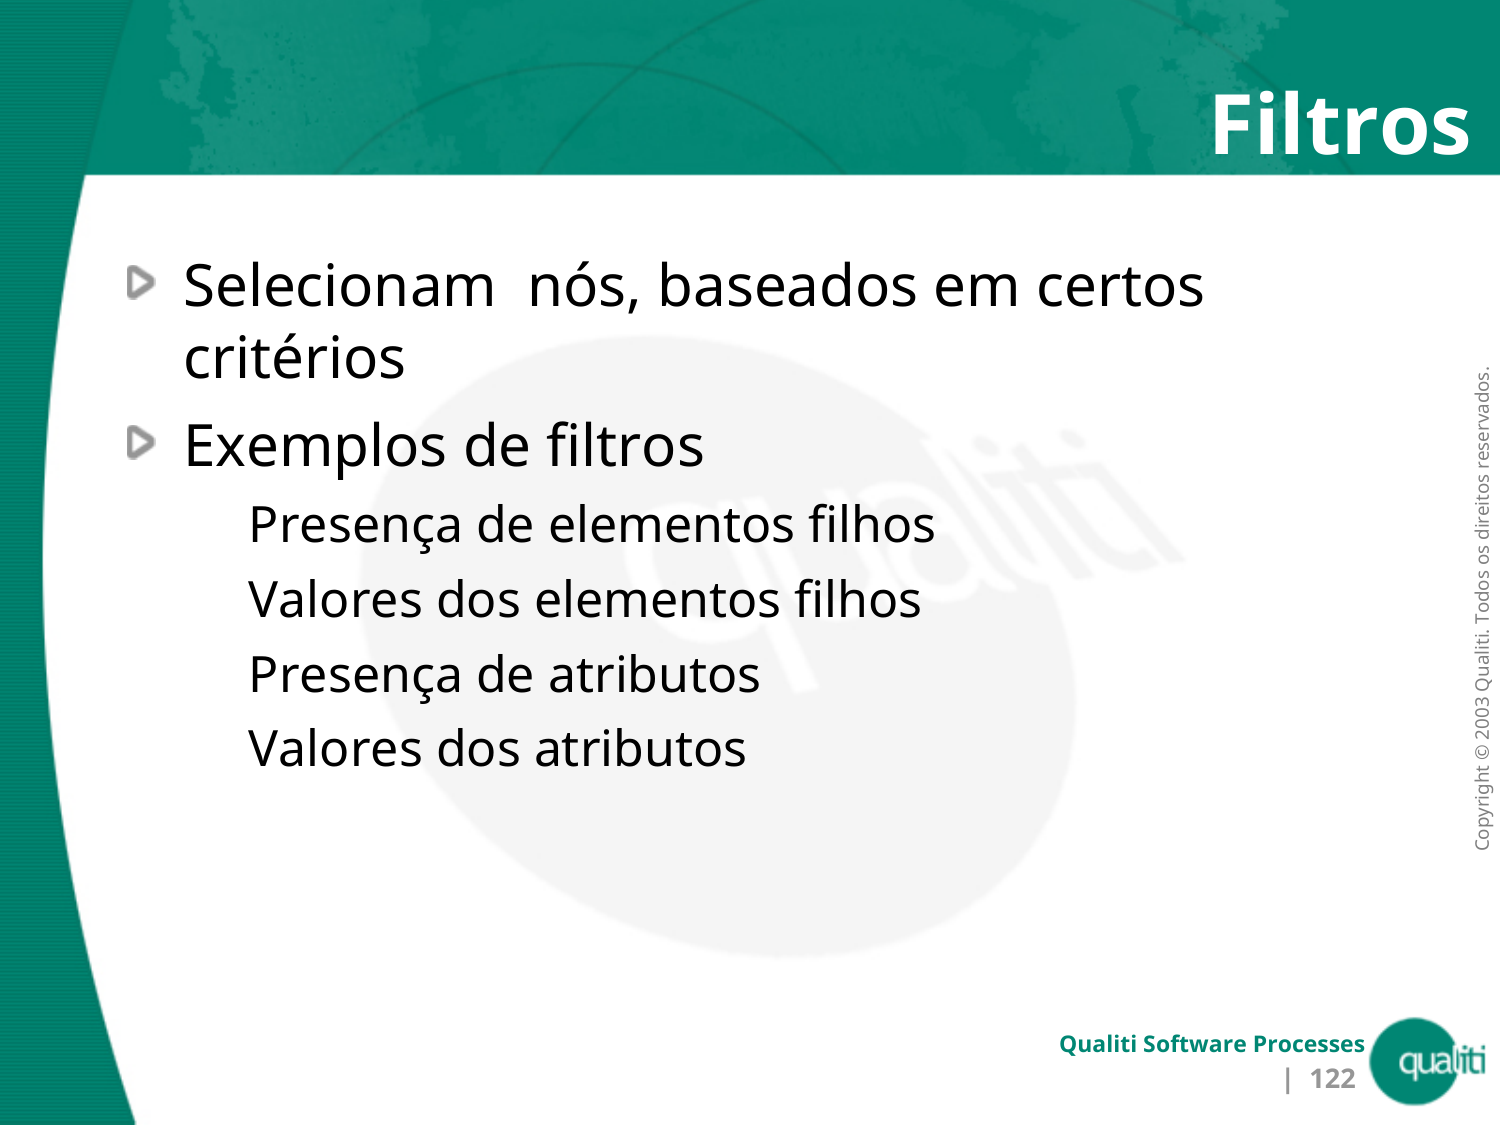

# Filtros
Selecionam nós, baseados em certos critérios
Exemplos de filtros
Presença de elementos filhos
Valores dos elementos filhos
Presença de atributos
Valores dos atributos